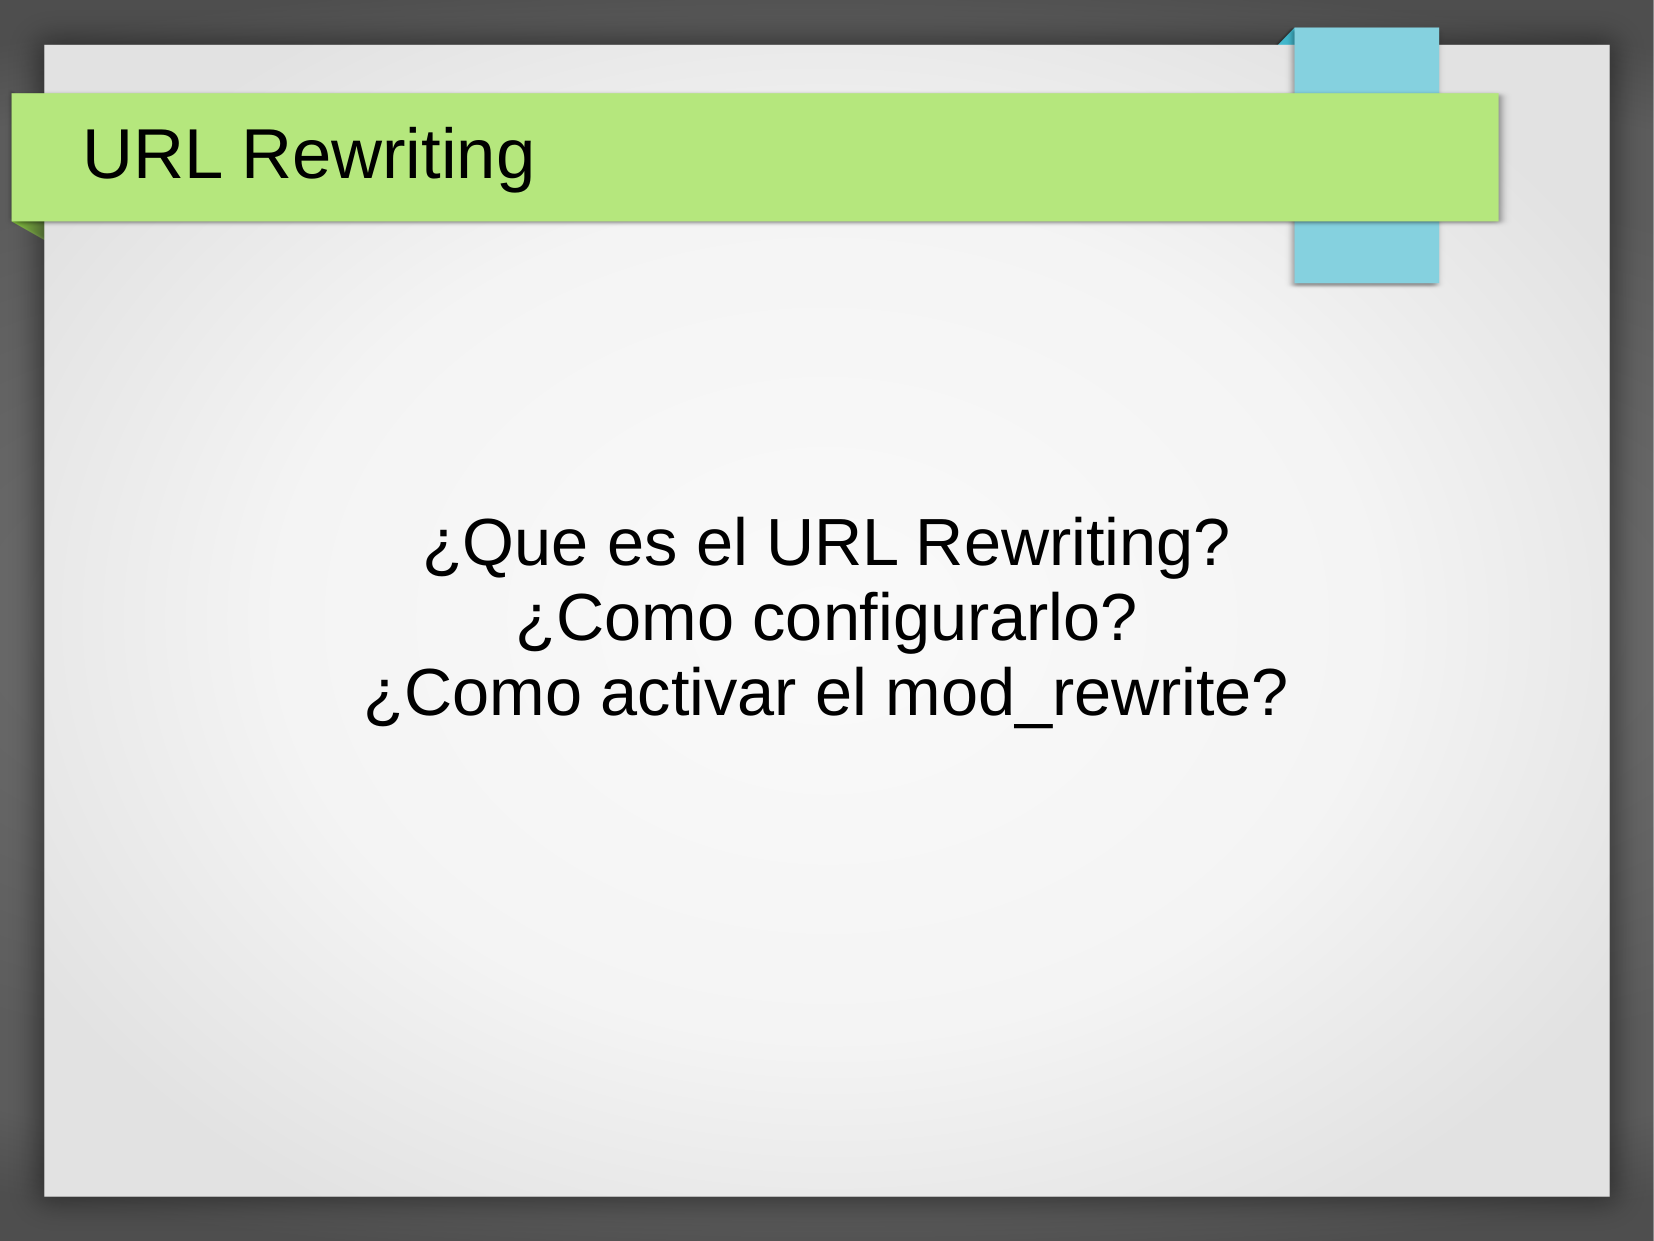

# URL Rewriting
¿Que es el URL Rewriting?
¿Como configurarlo?
¿Como activar el mod_rewrite?